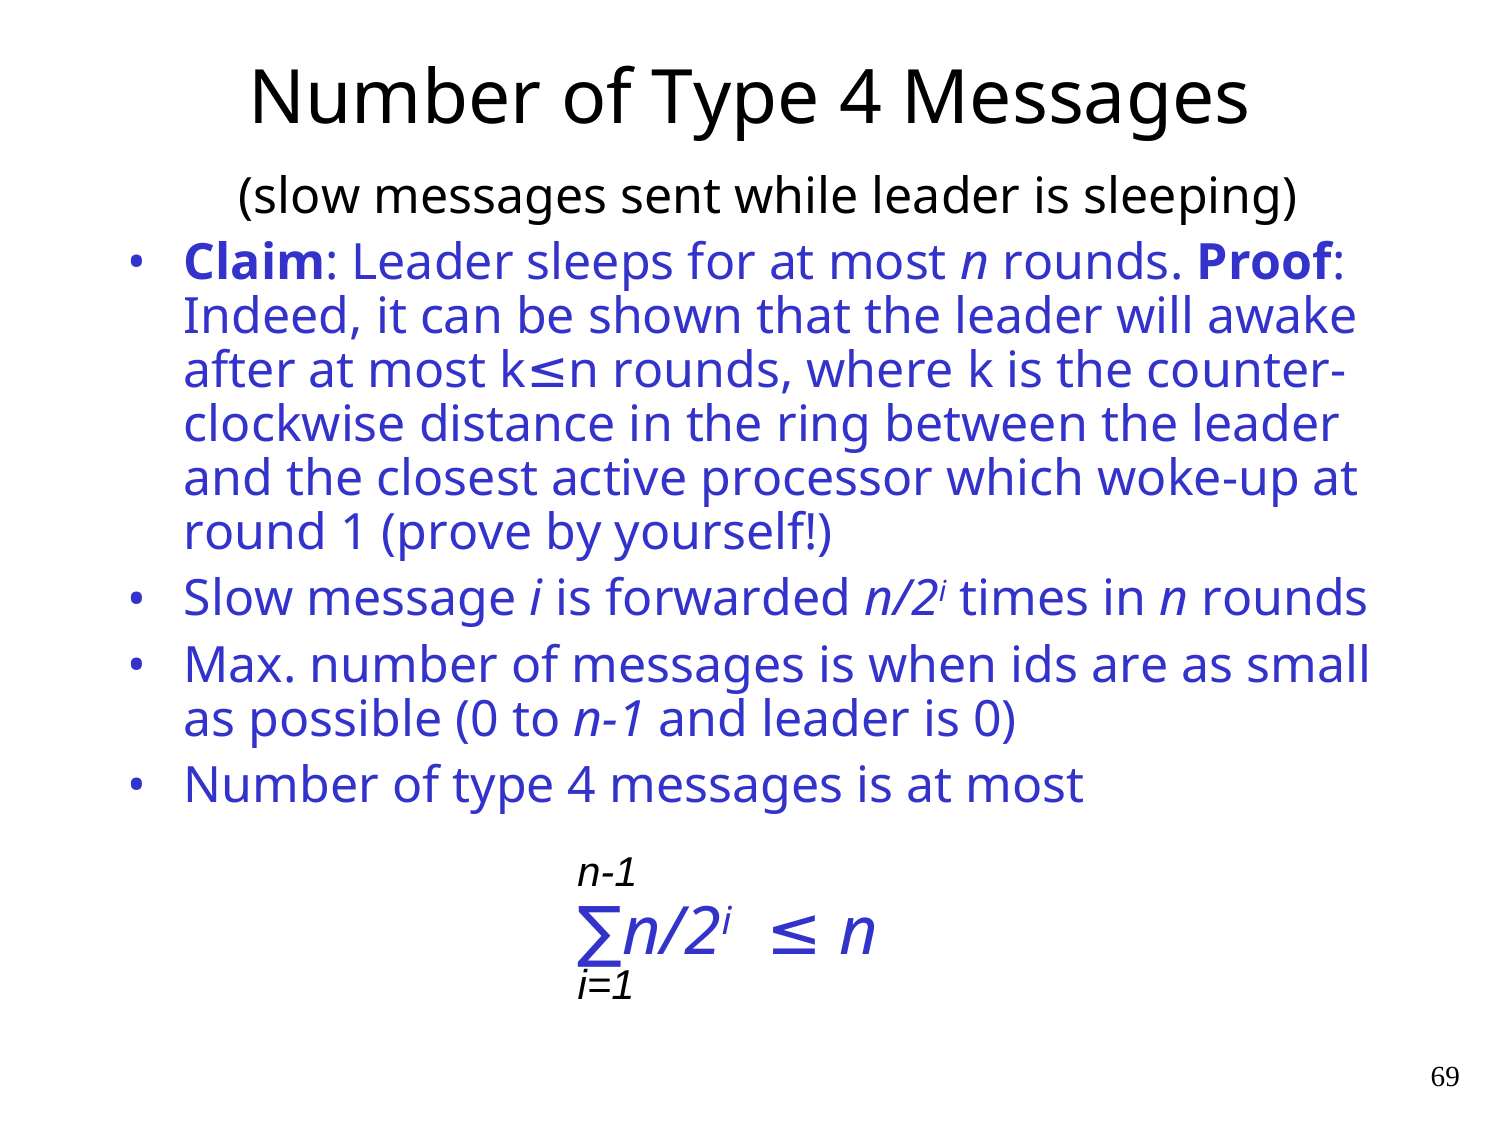

# Number of Type 4 Messages
(slow messages sent while leader is sleeping)
Claim: Leader sleeps for at most n rounds. Proof: Indeed, it can be shown that the leader will awake after at most k≤n rounds, where k is the counter-clockwise distance in the ring between the leader and the closest active processor which woke-up at round 1 (prove by yourself!)
Slow message i is forwarded n/2i times in n rounds
Max. number of messages is when ids are as small as possible (0 to n-1 and leader is 0)
Number of type 4 messages is at most
 				∑n/2i ≤ n
n-1
i=1